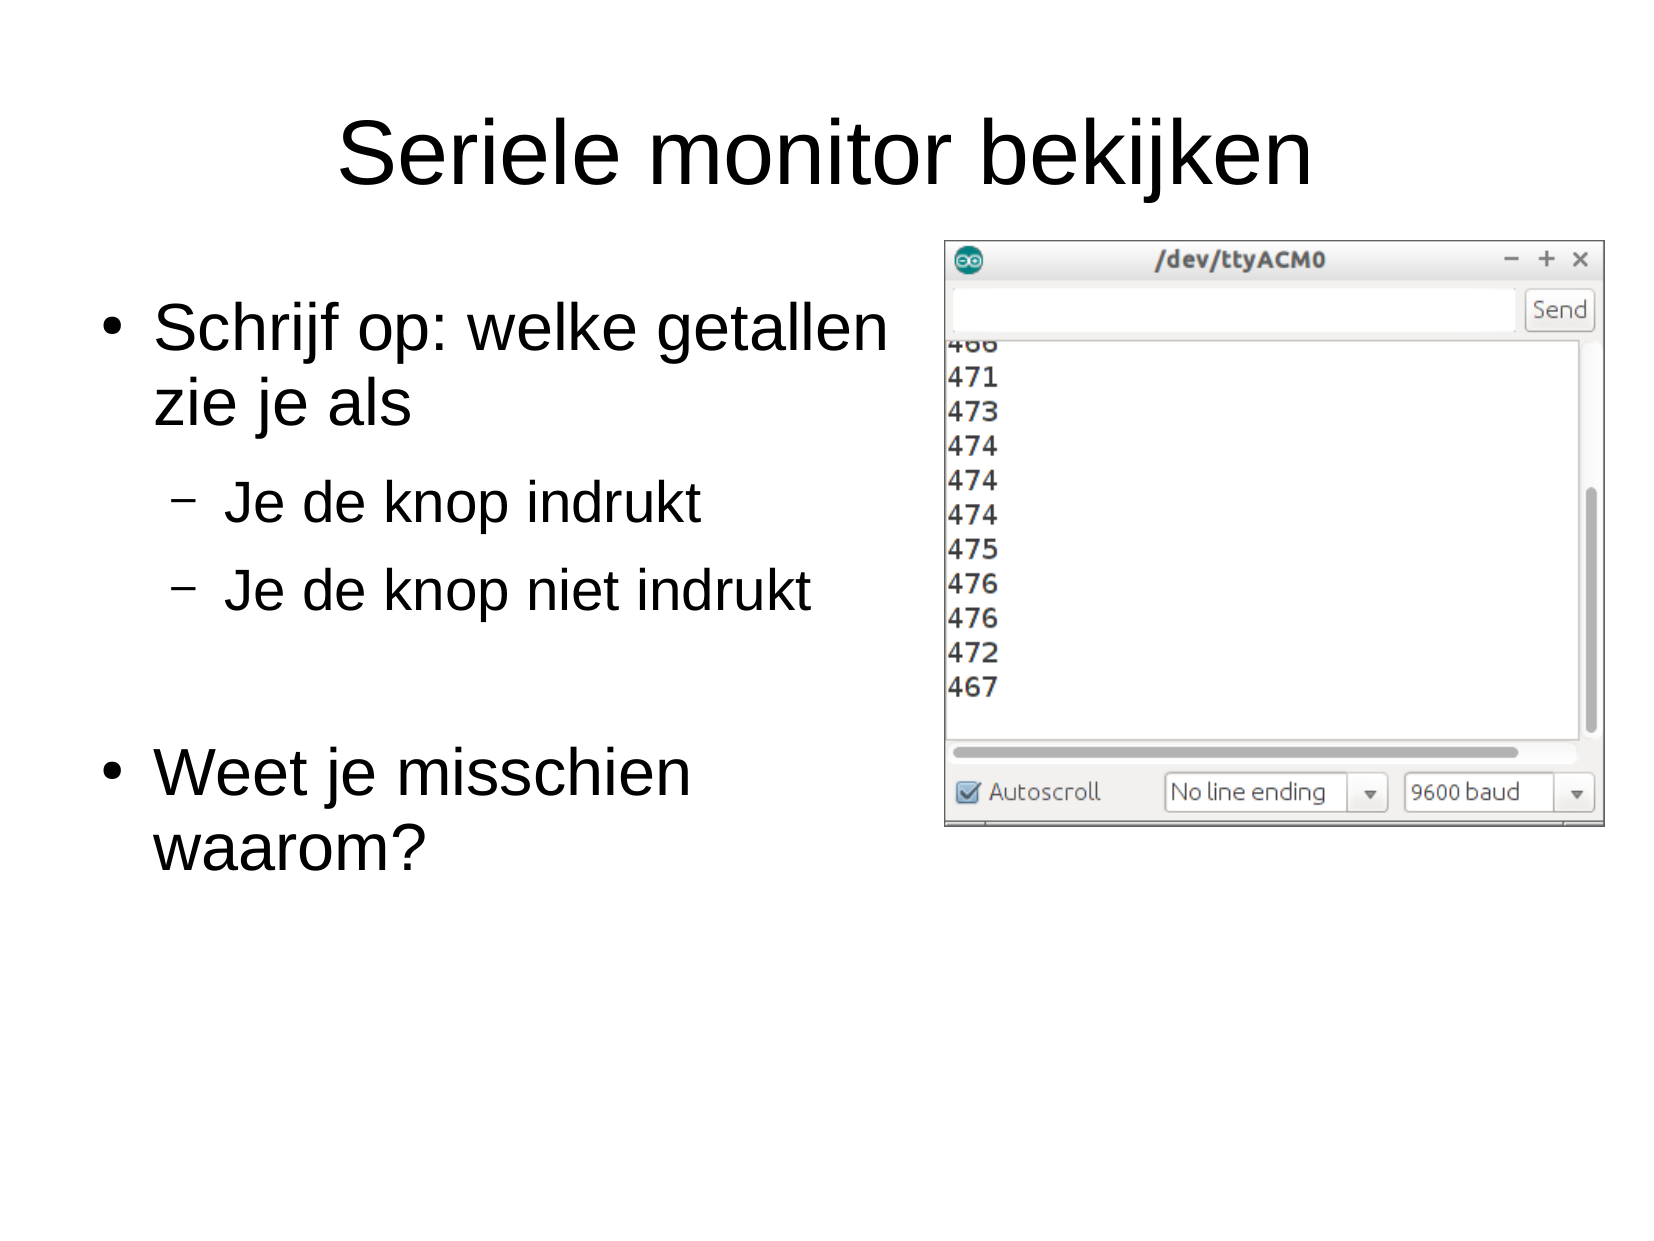

# Seriele monitor bekijken
Schrijf op: welke getallen zie je als
Je de knop indrukt
Je de knop niet indrukt
Weet je misschien waarom?